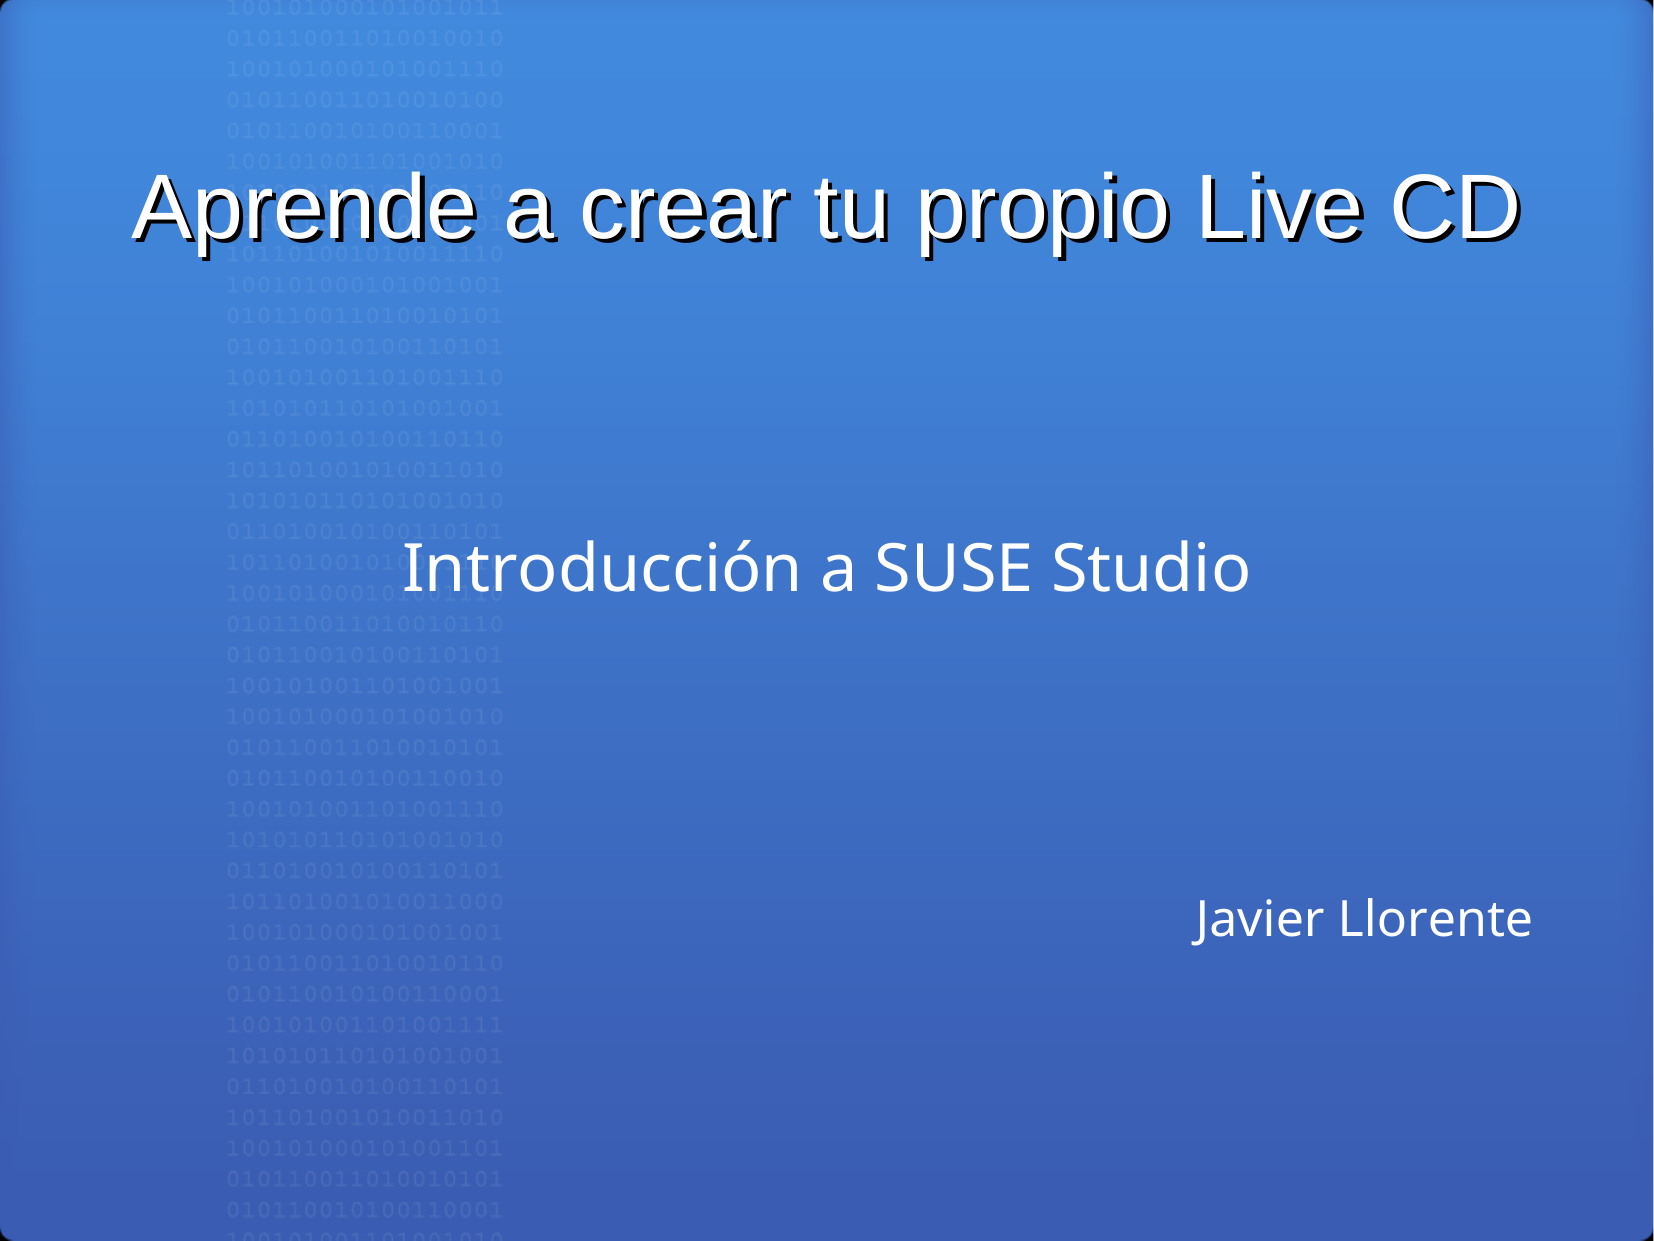

# Aprende a crear tu propio Live CD
Introducción a SUSE Studio
Javier Llorente